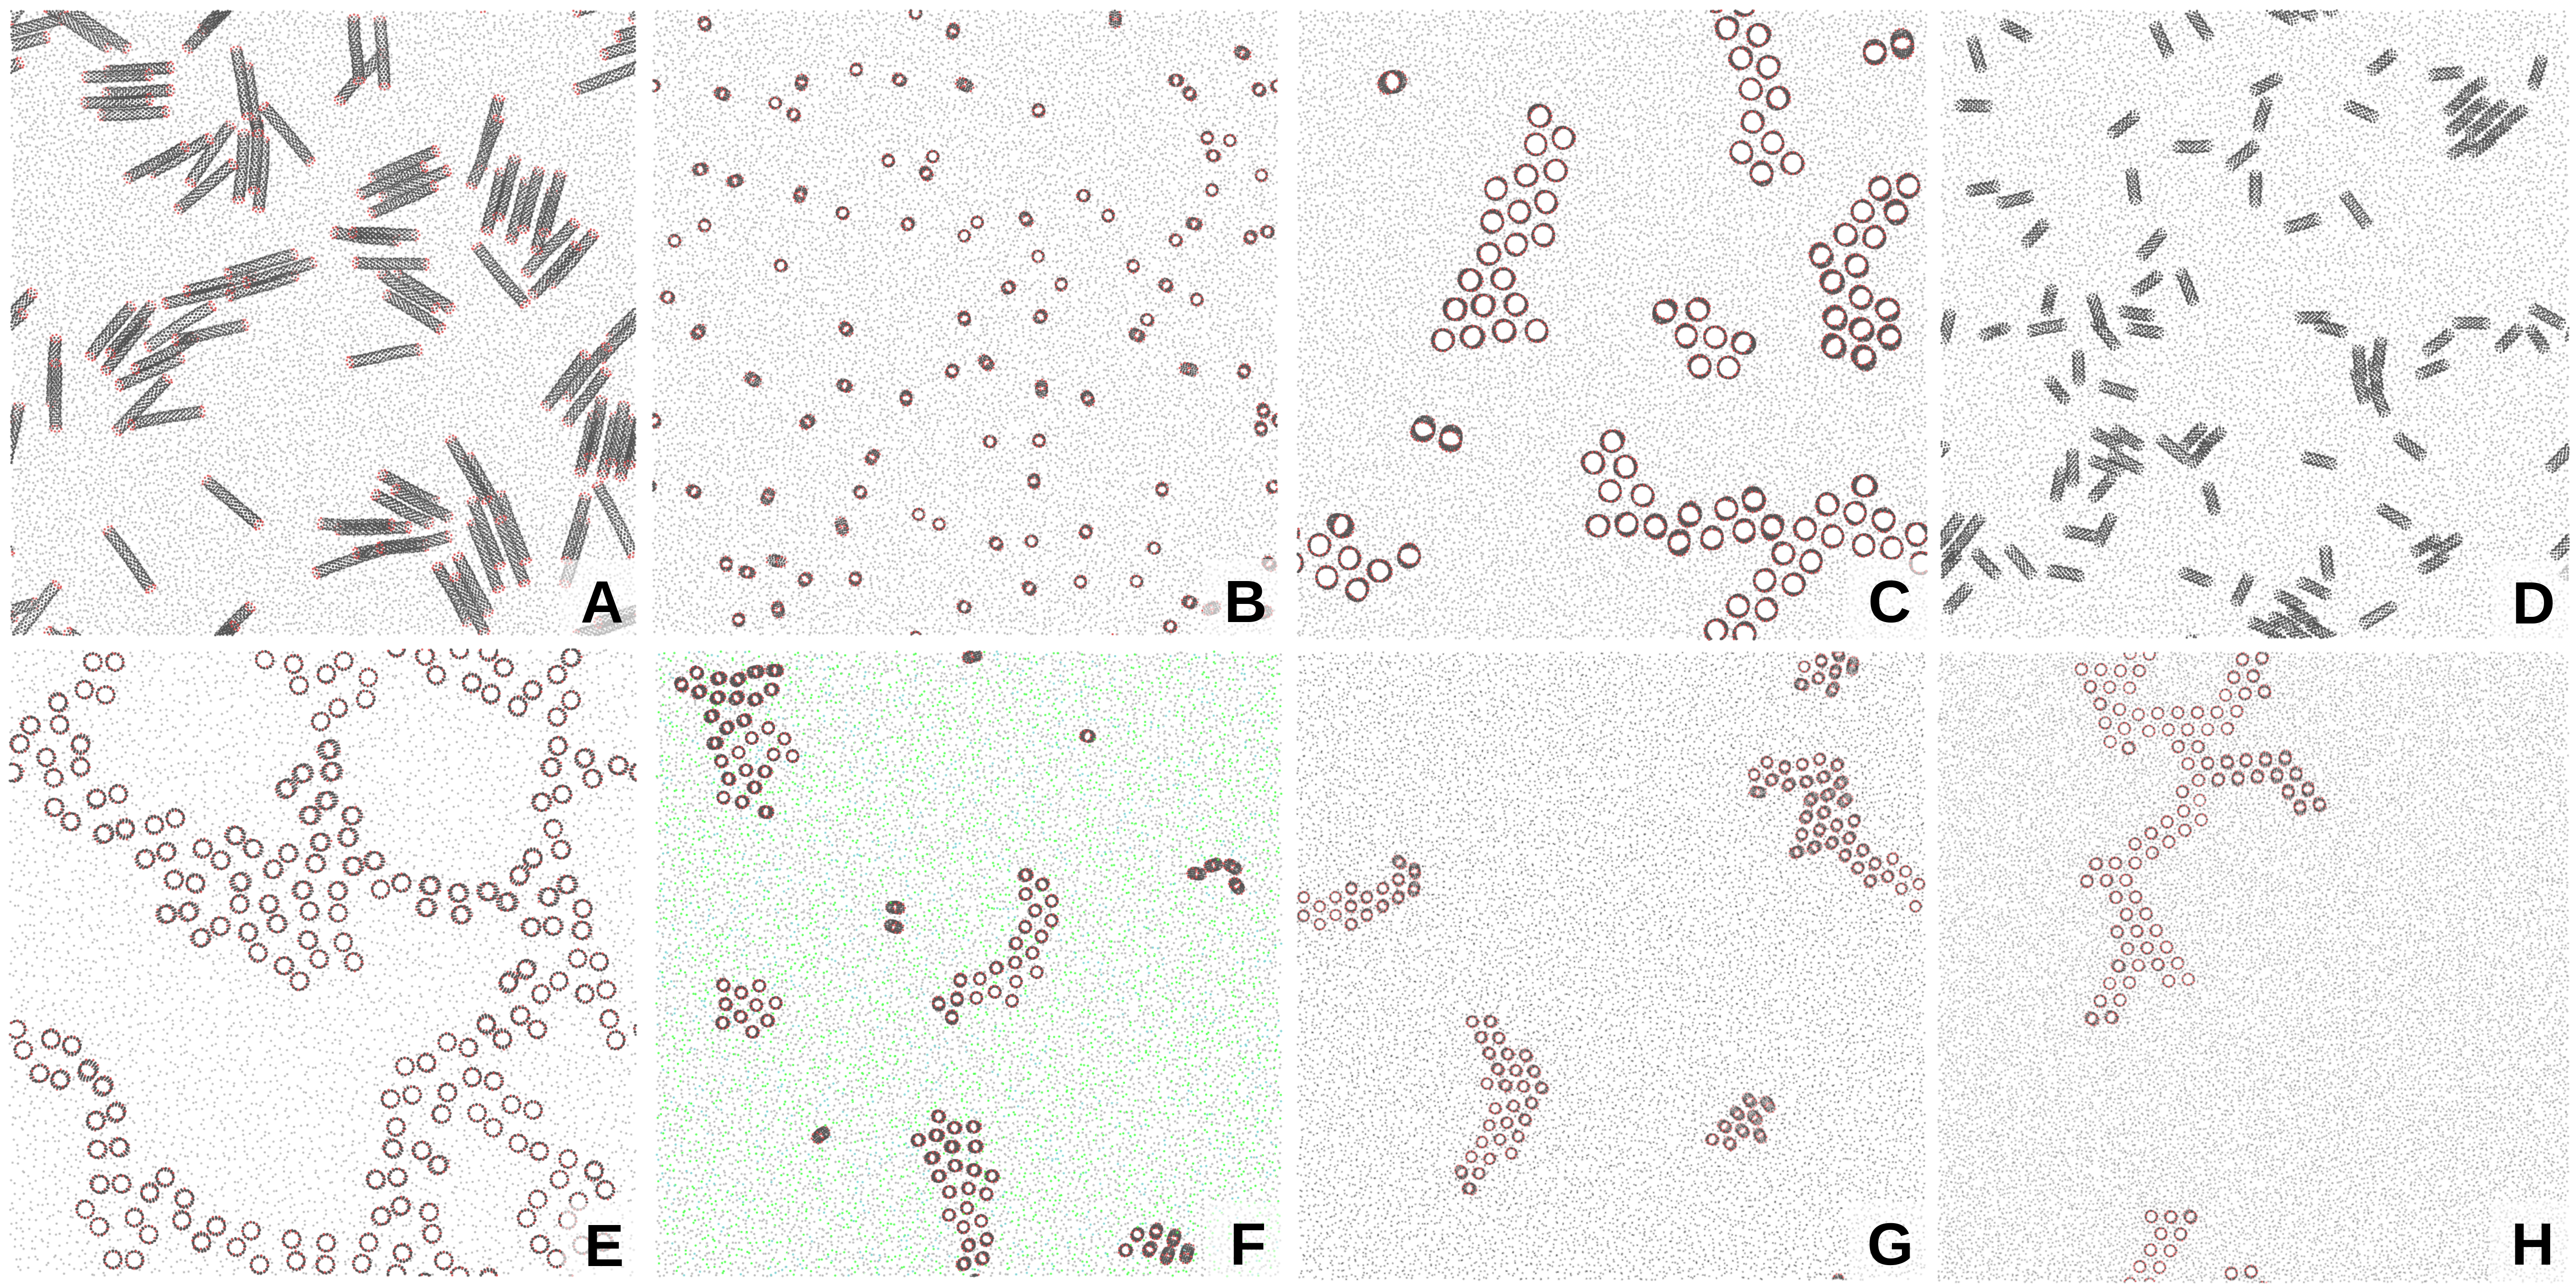

B
C
A
D
F
G
H
E